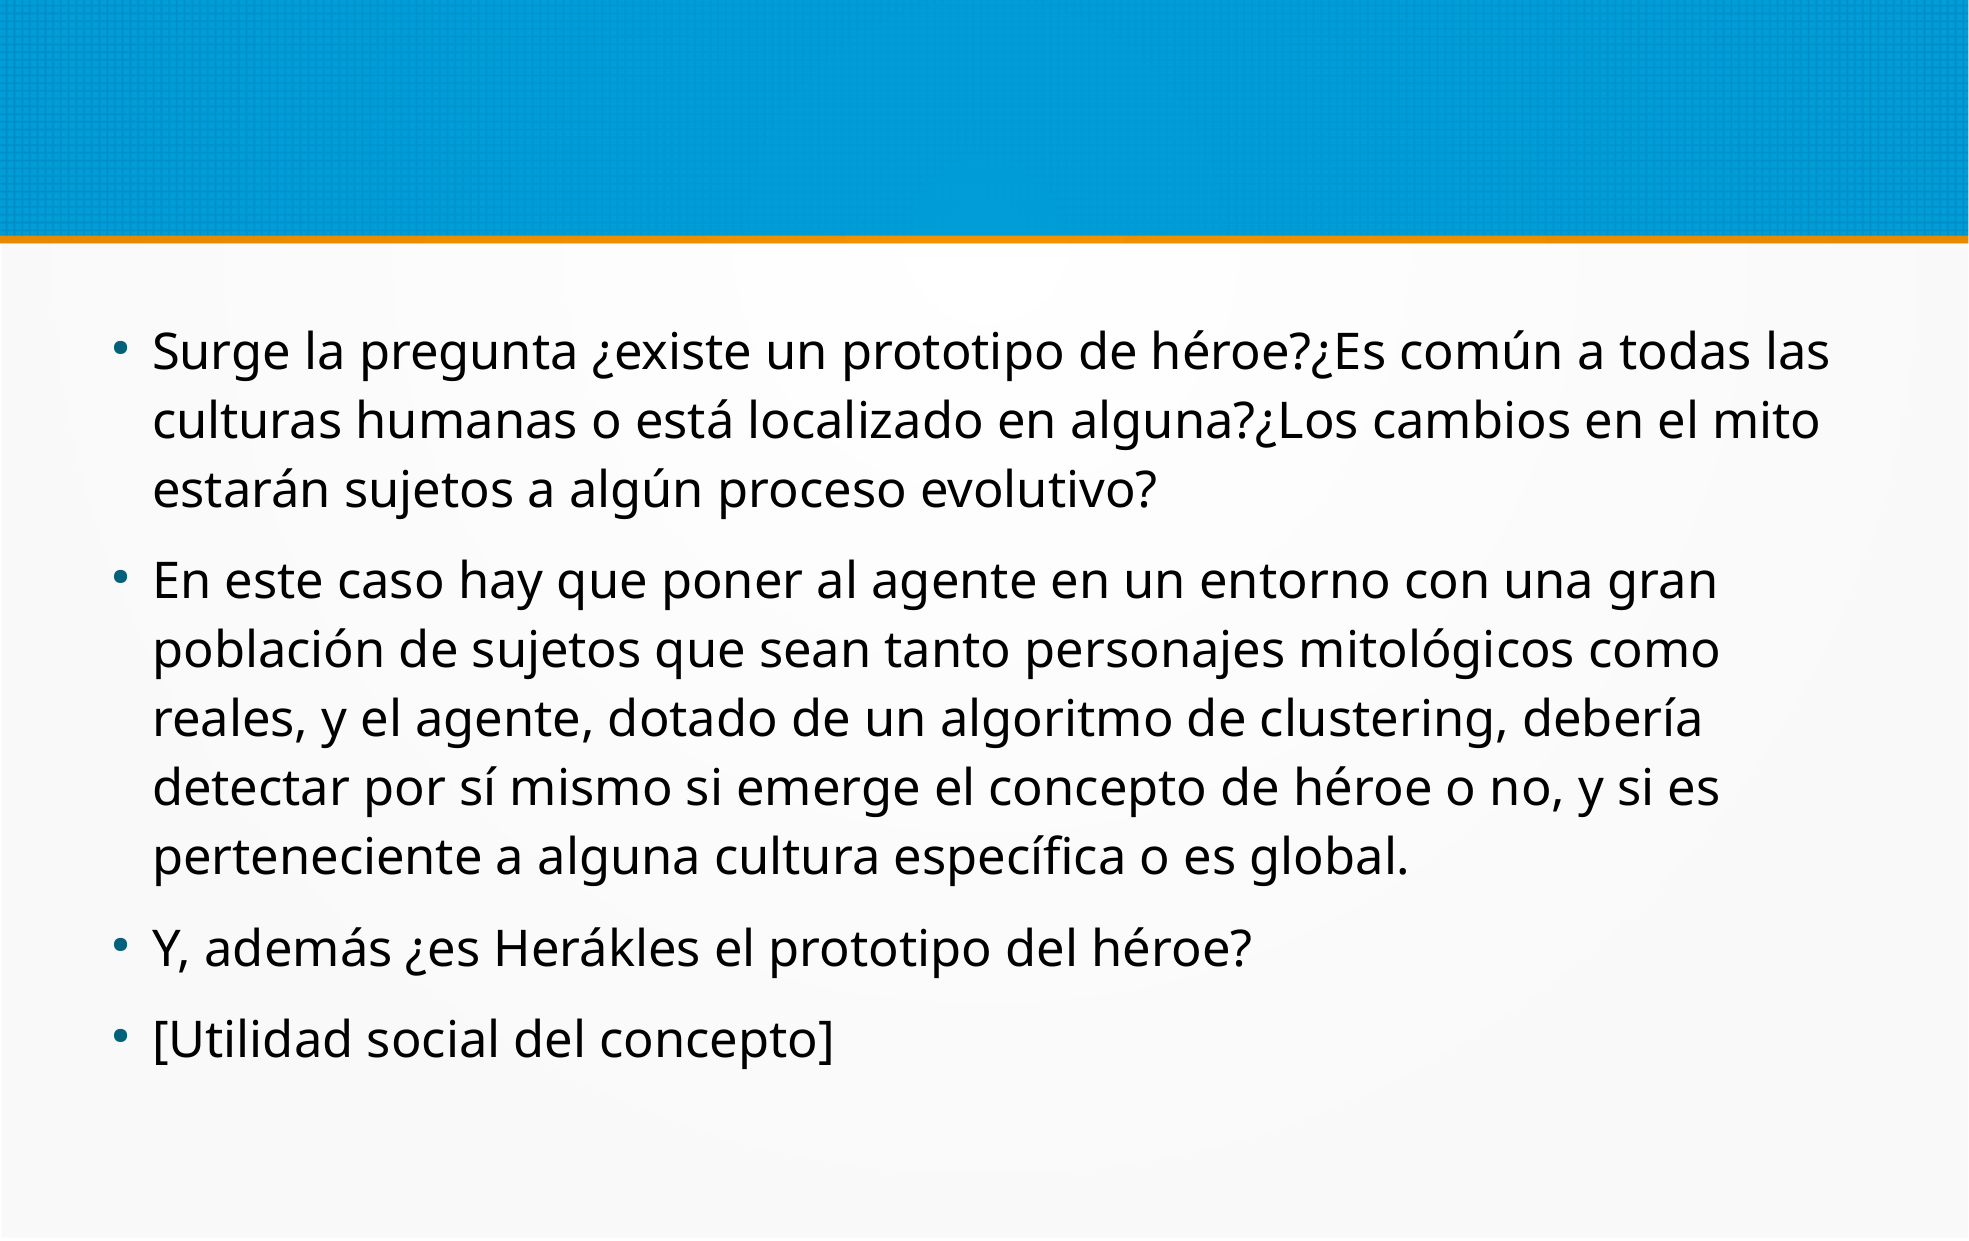

#
Surge la pregunta ¿existe un prototipo de héroe?¿Es común a todas las culturas humanas o está localizado en alguna?¿Los cambios en el mito estarán sujetos a algún proceso evolutivo?
En este caso hay que poner al agente en un entorno con una gran población de sujetos que sean tanto personajes mitológicos como reales, y el agente, dotado de un algoritmo de clustering, debería detectar por sí mismo si emerge el concepto de héroe o no, y si es perteneciente a alguna cultura específica o es global.
Y, además ¿es Herákles el prototipo del héroe?
[Utilidad social del concepto]